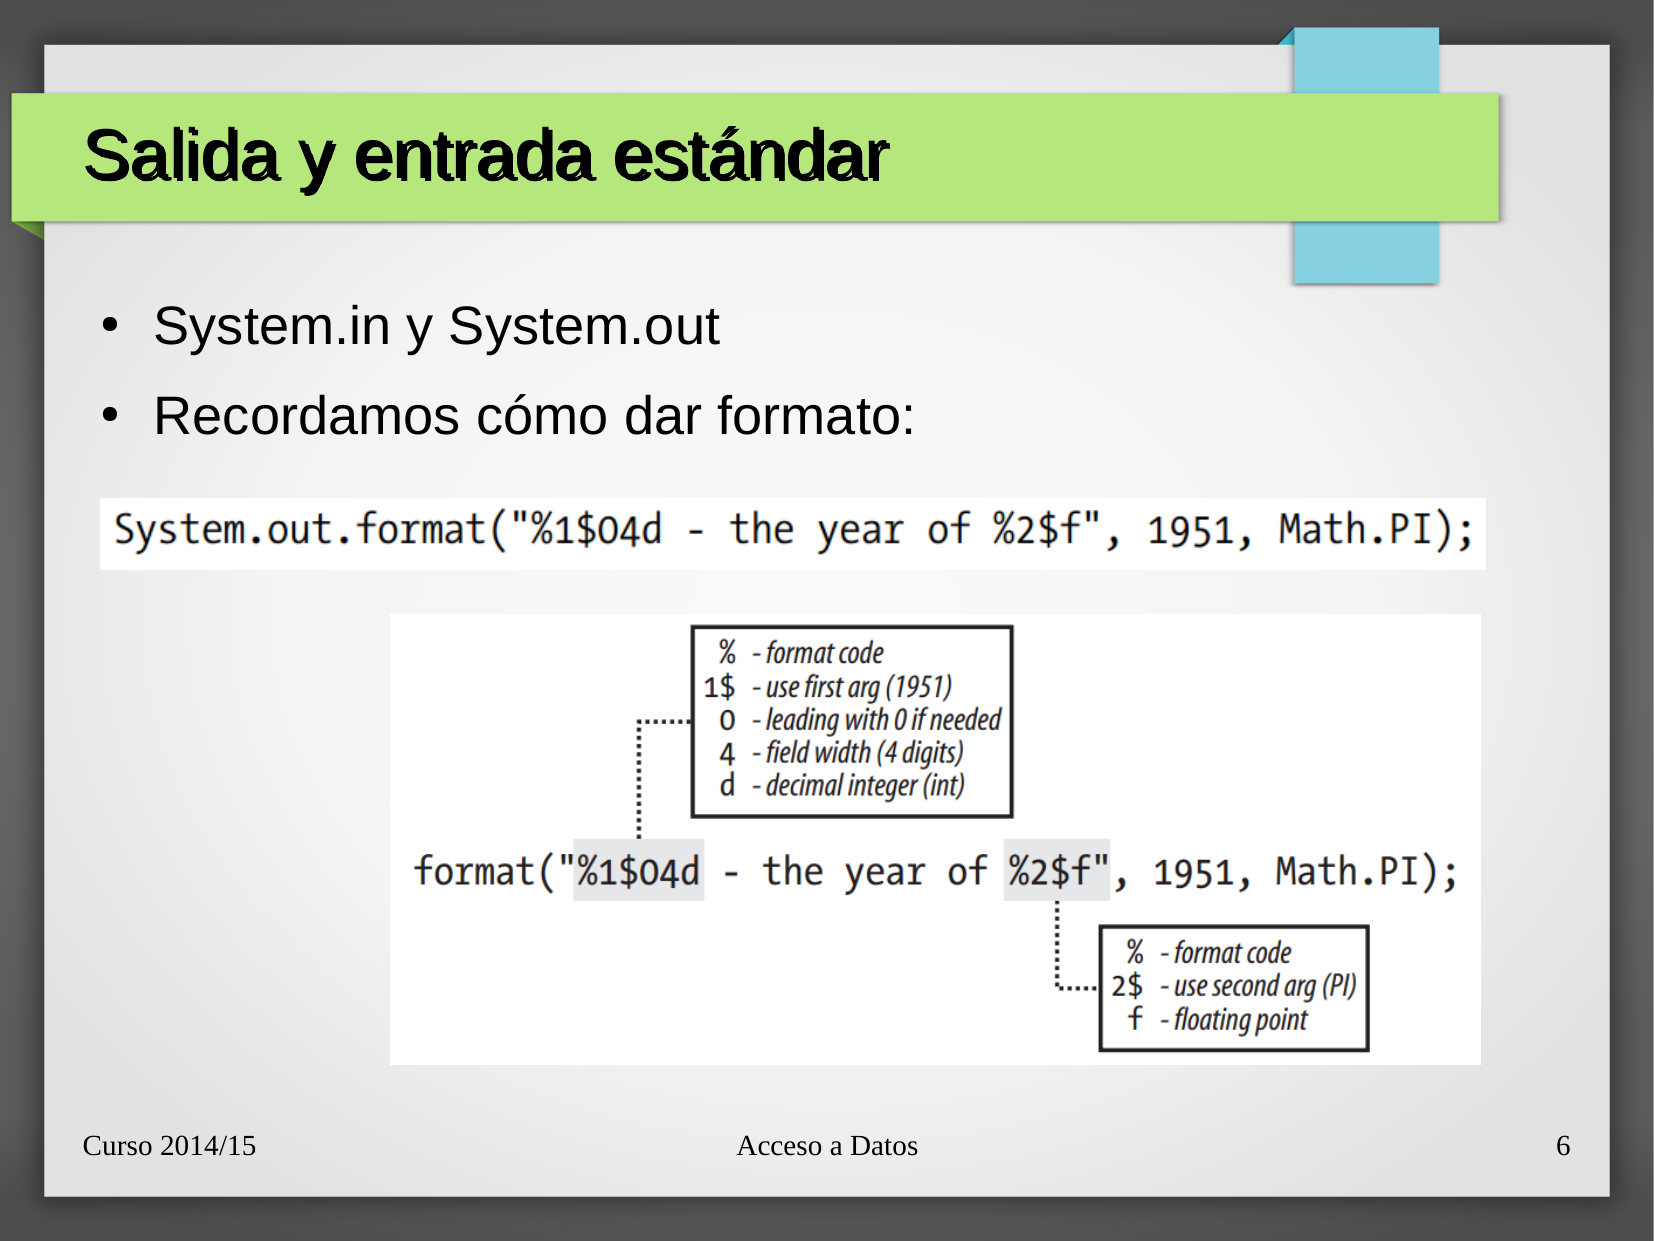

# Salida y entrada estándar
System.in y System.out
Recordamos cómo dar formato:
Curso 2014/15
Acceso a Datos
6